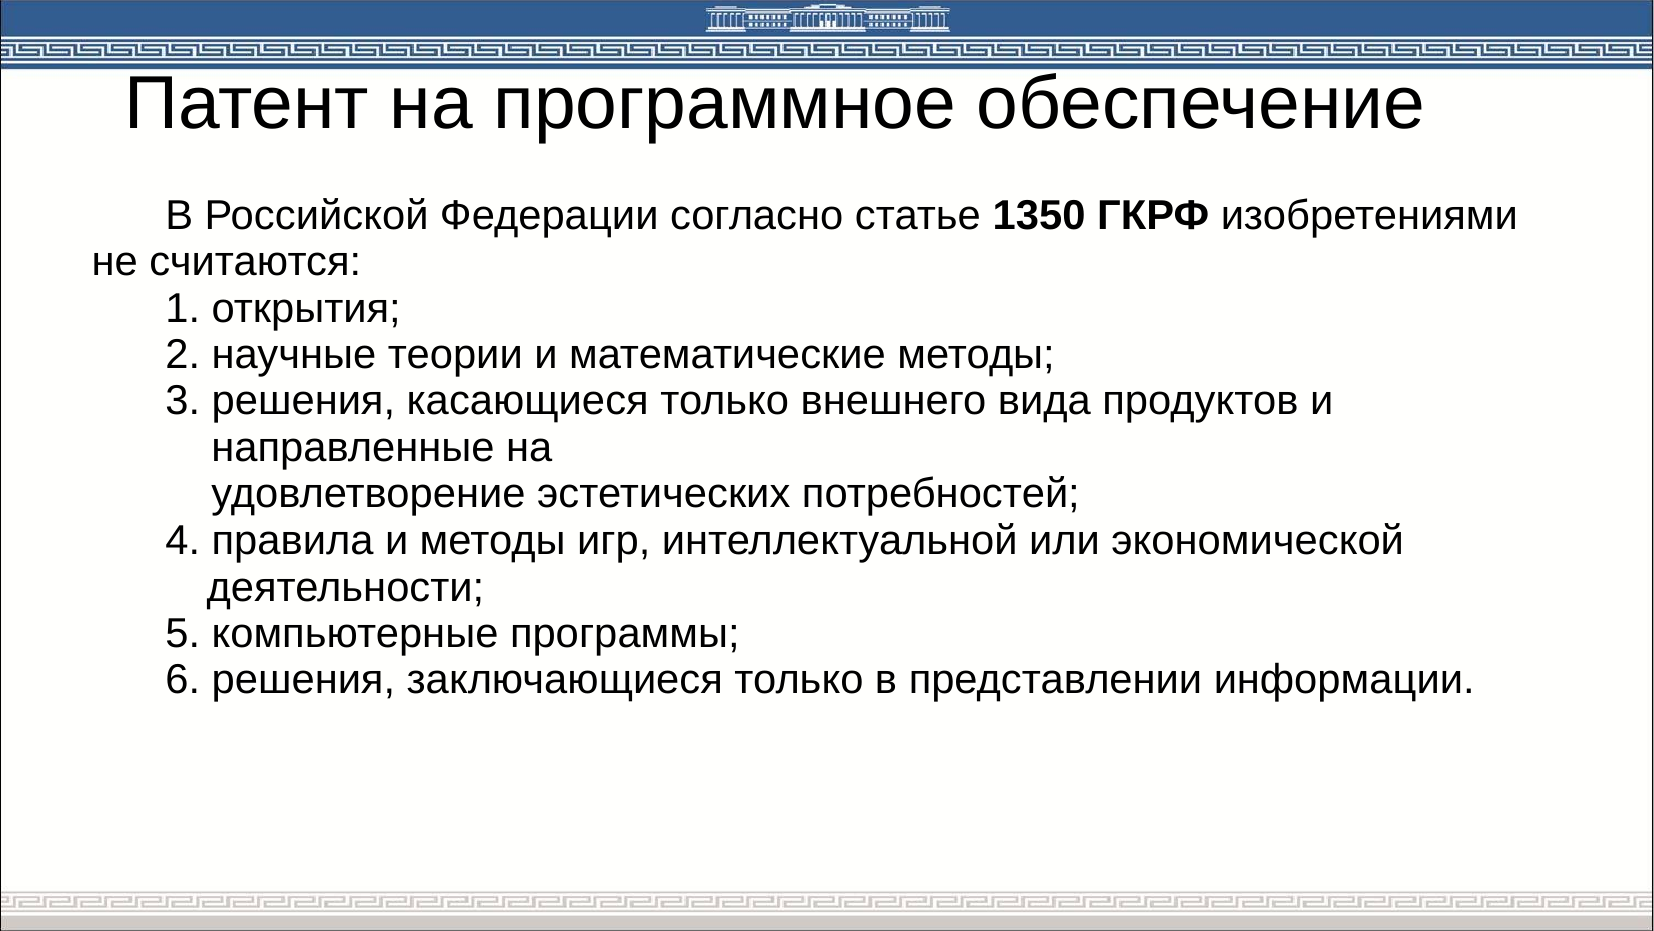

#
 Патент на программное обеспечение
	В Российской Федерации согласно статье 1350 ГКРФ изобретениями не считаются:
	1. открытия;
	2. научные теории и математические методы;
	3. решения, касающиеся только внешнего вида продуктов и
	 направленные на
	 удовлетворение эстетических потребностей;
	4. правила и методы игр, интеллектуальной или экономической
 деятельности;
	5. компьютерные программы;
	6. решения, заключающиеся только в представлении информации.